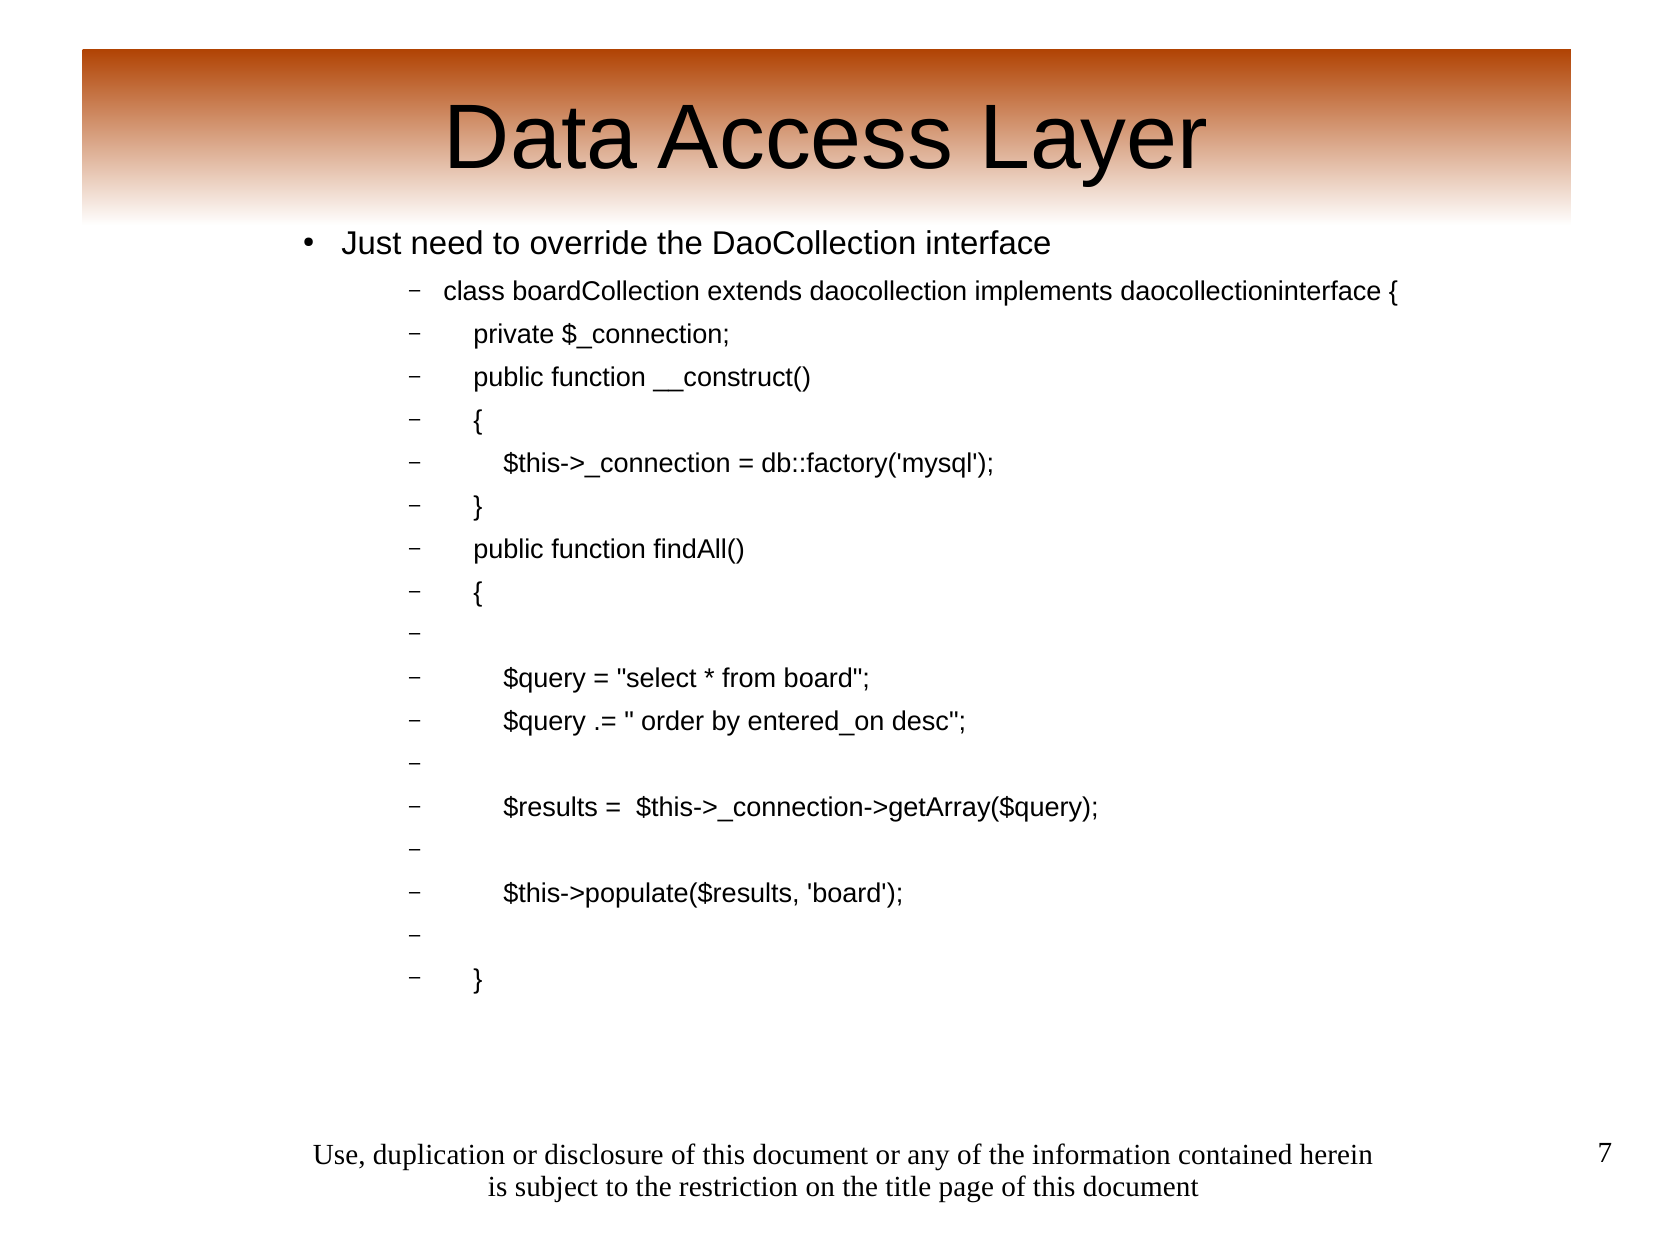

# Data Access Layer
Just need to override the DaoCollection interface
class boardCollection extends daocollection implements daocollectioninterface {
 private $_connection;
 public function __construct()
 {
 $this->_connection = db::factory('mysql');
 }
 public function findAll()
 {
 $query = "select * from board";
 $query .= " order by entered_on desc";
 $results = $this->_connection->getArray($query);
 $this->populate($results, 'board');
 }
7